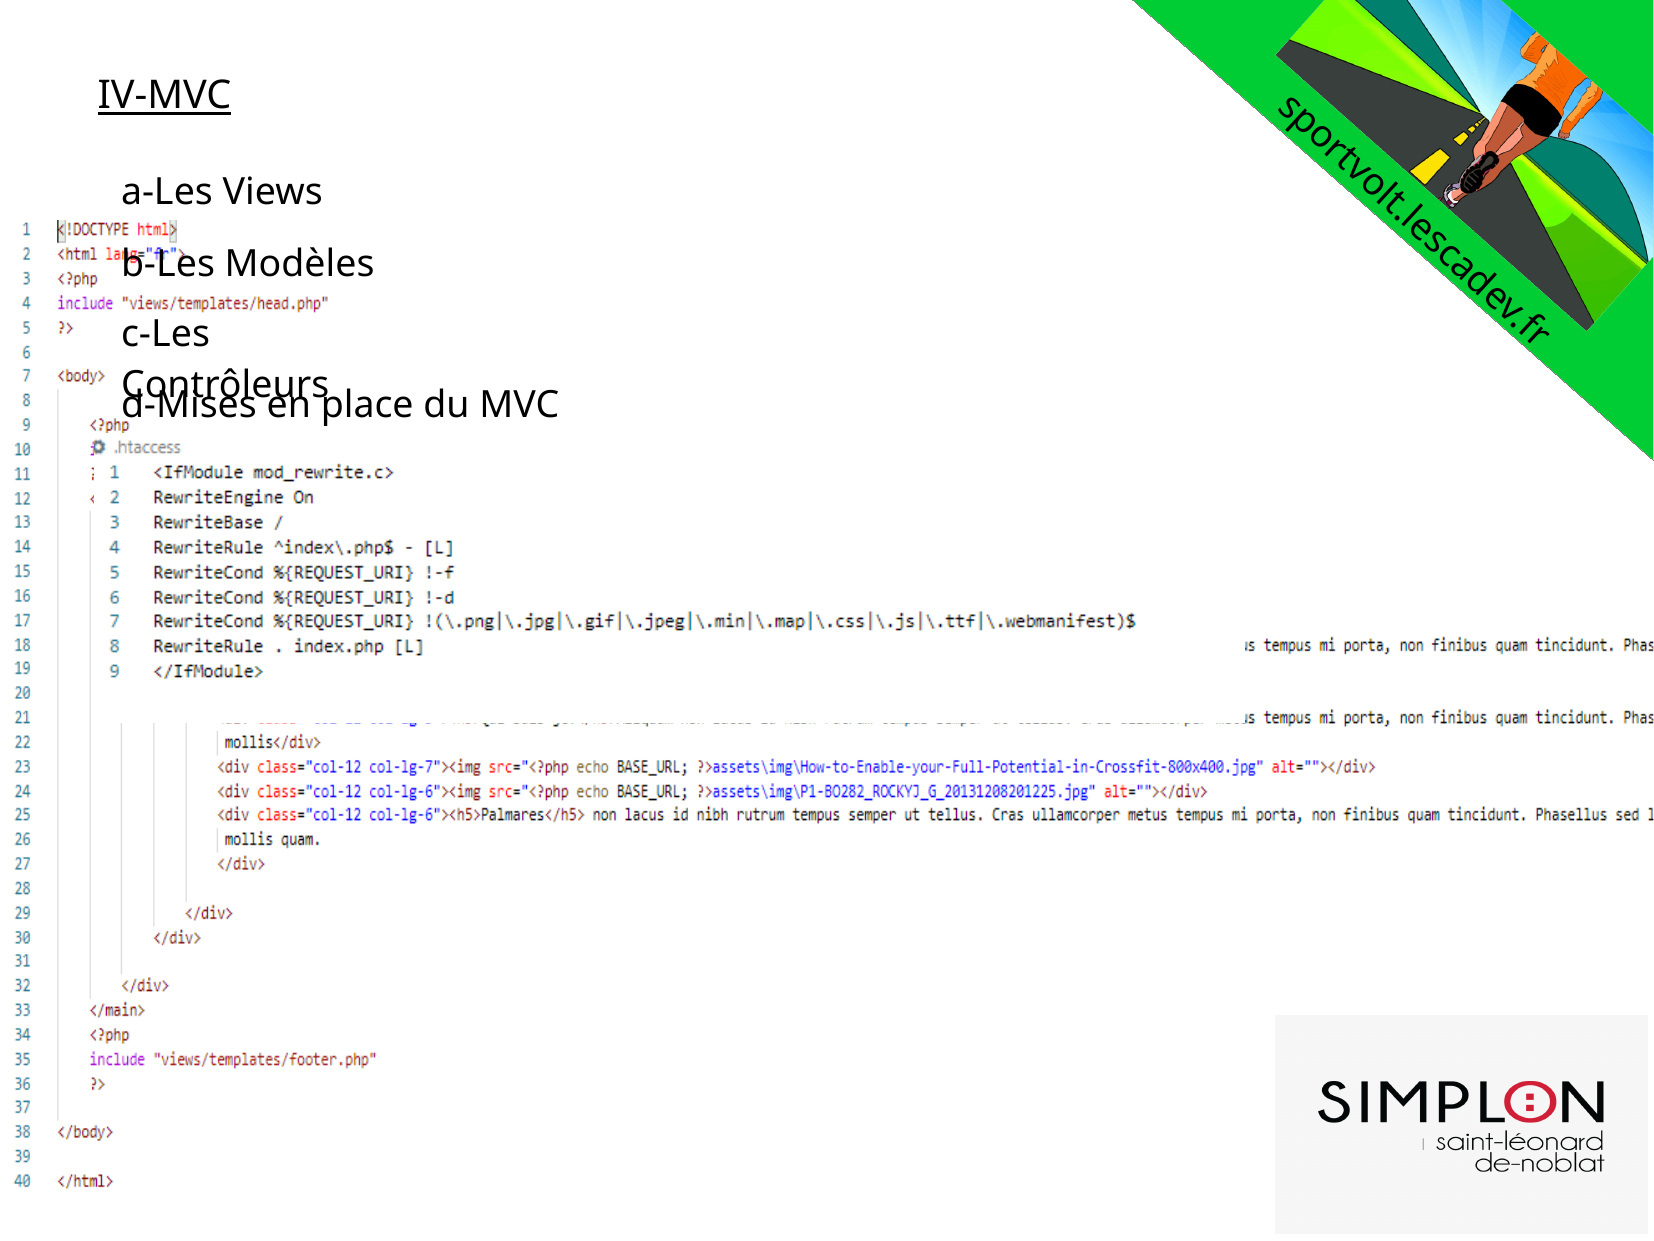

IV-MVC
sportvolt.lescadev.fr
a-Les Views
b-Les Modèles
c-Les Contrôleurs
d-Mises en place du MVC